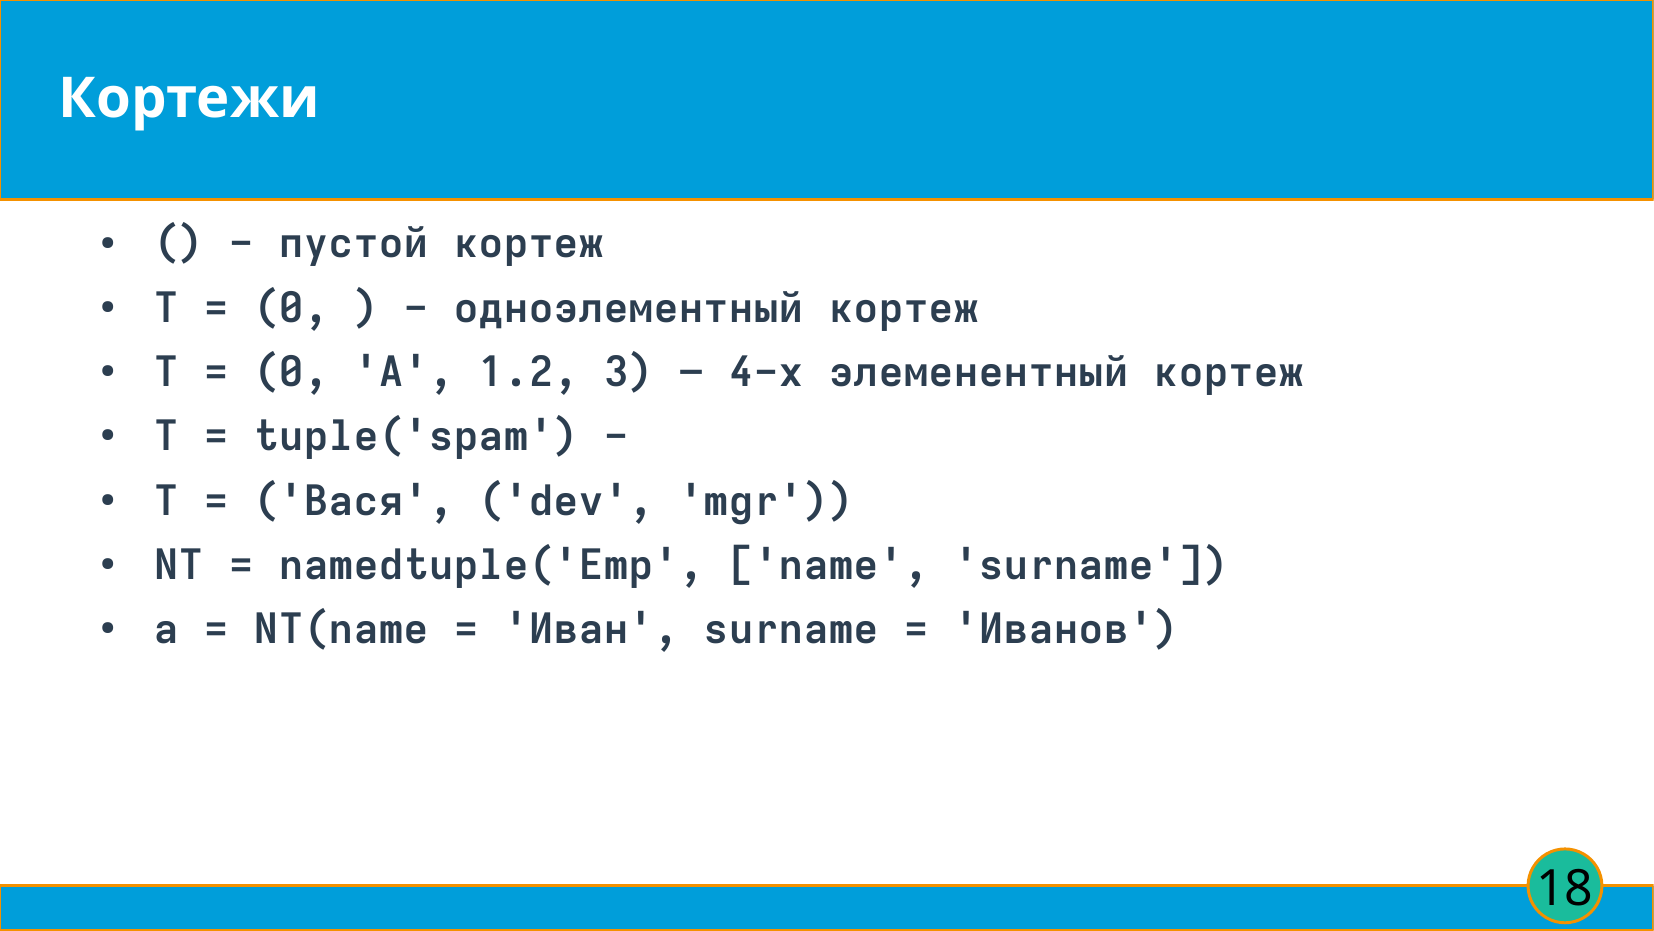

# Кортежи
() - пустой кортеж
T = (0, ) - одноэлементный кортеж
T = (0, 'A', 1.2, 3) – 4-х элеменентный кортеж
T = tuple('spam') -
T = ('Вася', ('dev', 'mgr'))
NT = namedtuple('Emp', ['name', 'surname'])
a = NT(name = 'Иван', surname = 'Иванов')